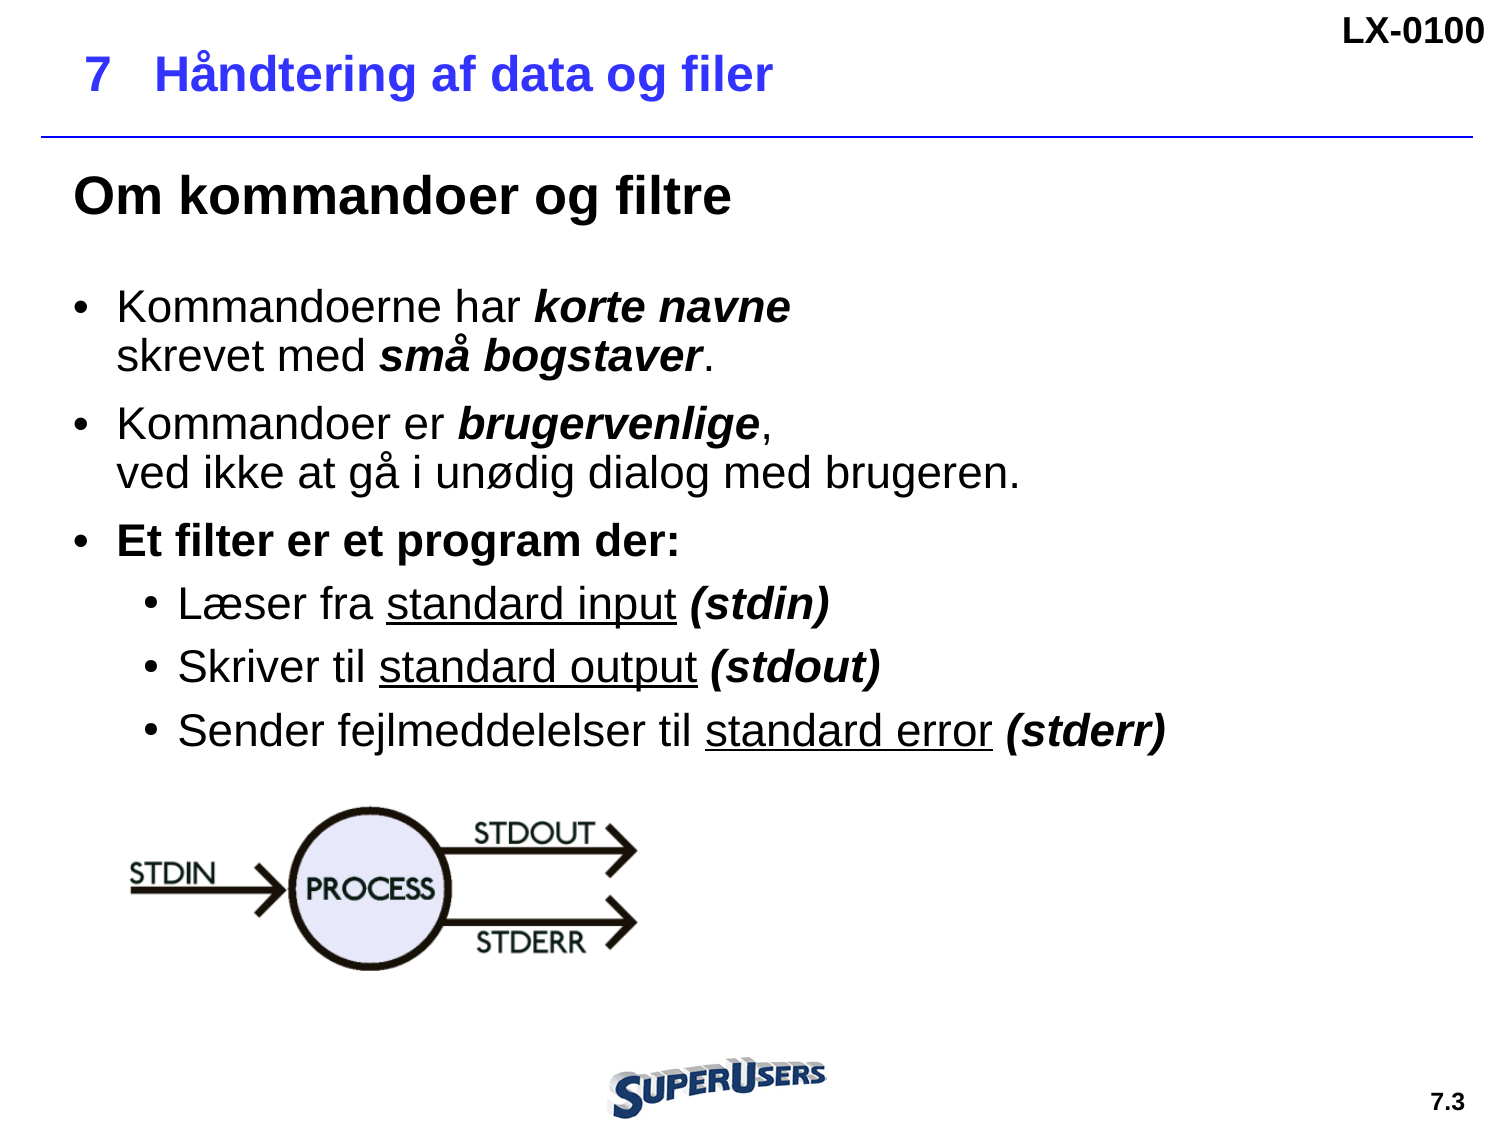

# 7 Håndtering af data og filer
Om kommandoer og filtre
Kommandoerne har korte navne
skrevet med små bogstaver.
Kommandoer er brugervenlige,
ved ikke at gå i unødig dialog med brugeren.
Et filter er et program der:
Læser fra standard input (stdin)
Skriver til standard output (stdout)
Sender fejlmeddelelser til standard error (stderr)